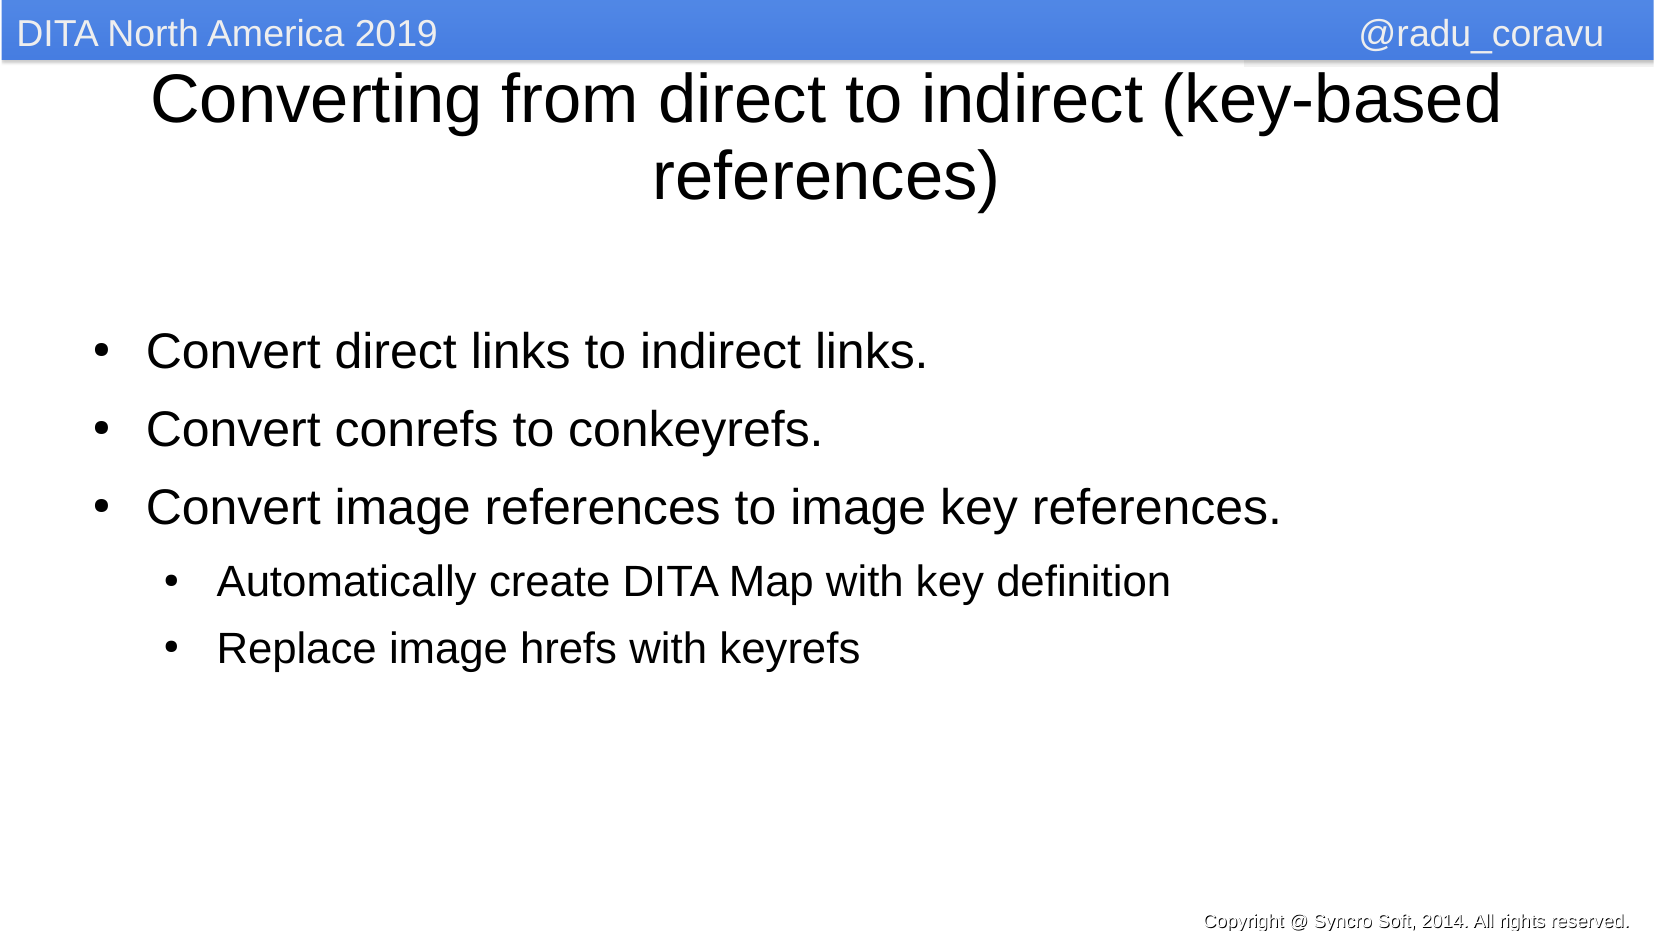

# Converting from direct to indirect (key-based references)
Convert direct links to indirect links.
Convert conrefs to conkeyrefs.
Convert image references to image key references.
Automatically create DITA Map with key definition
Replace image hrefs with keyrefs